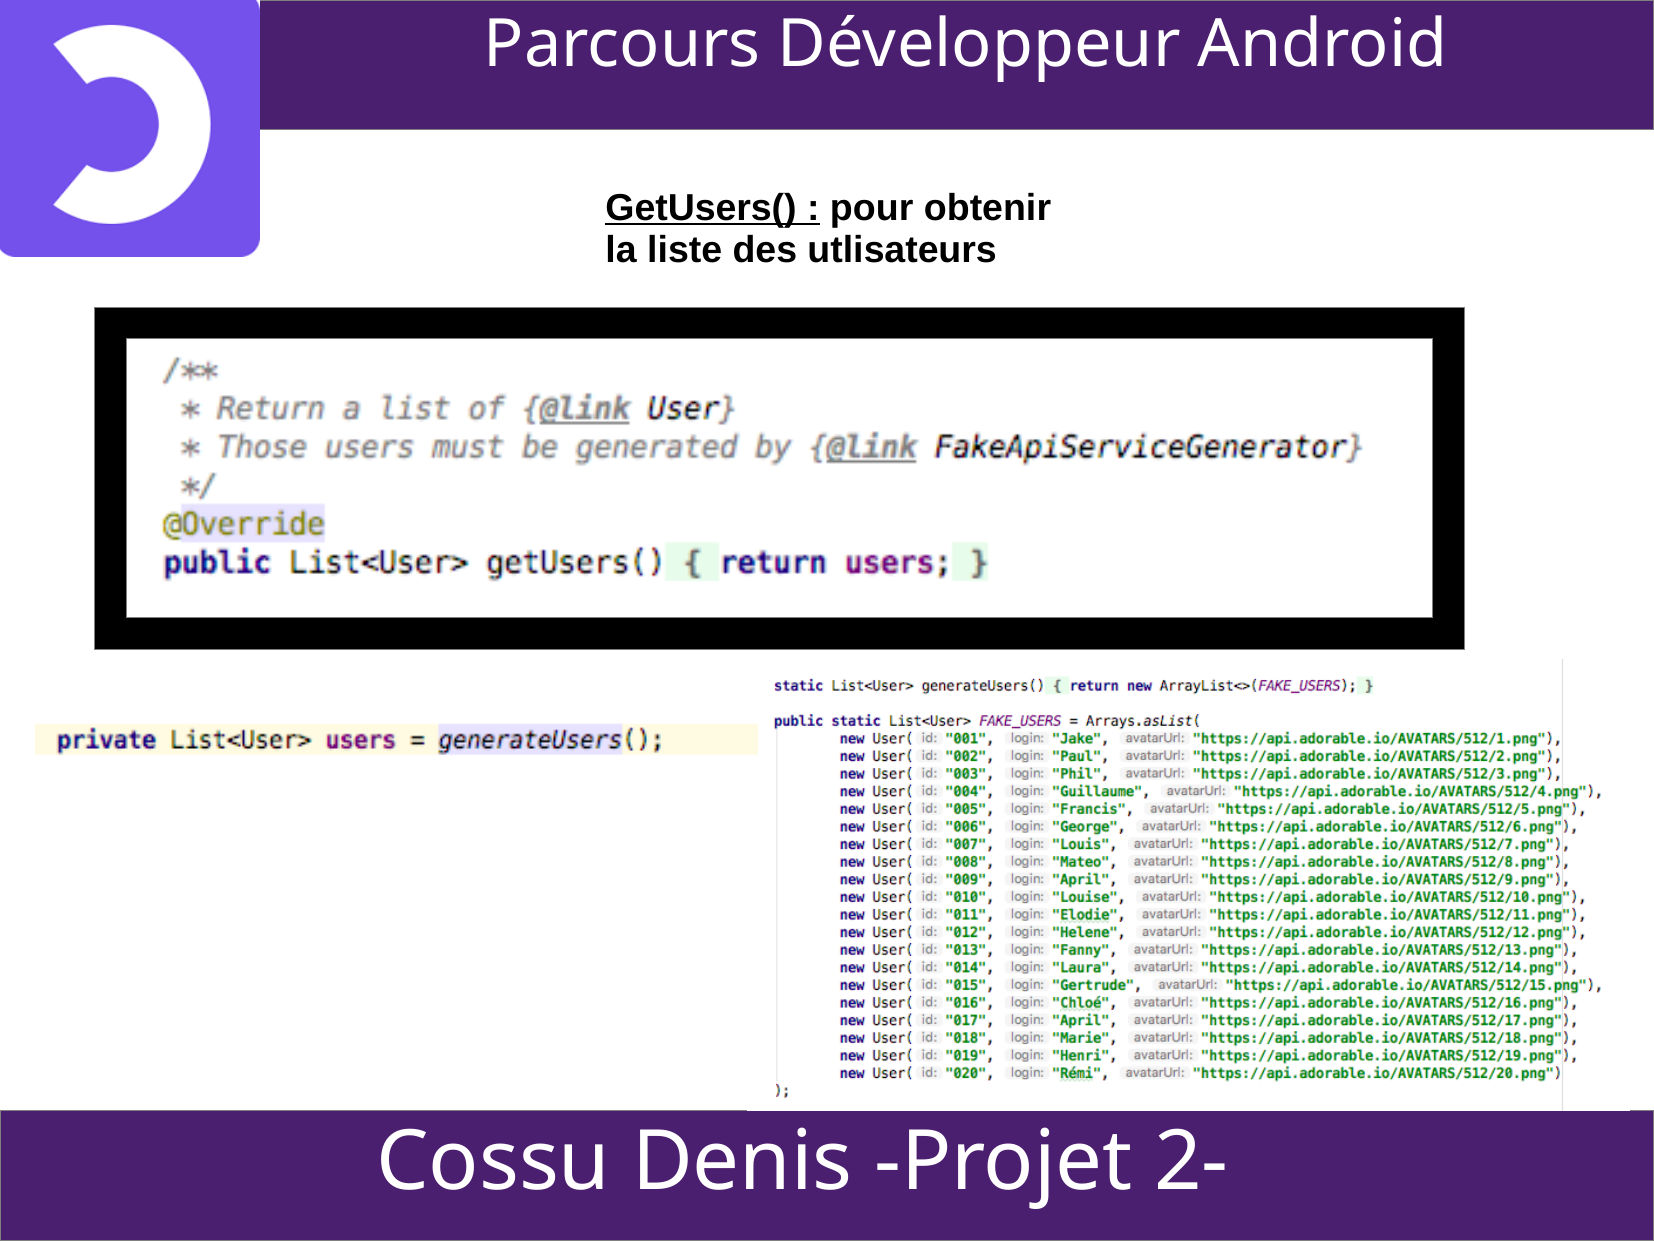

GetUsers() : pour obtenir la liste des utlisateurs